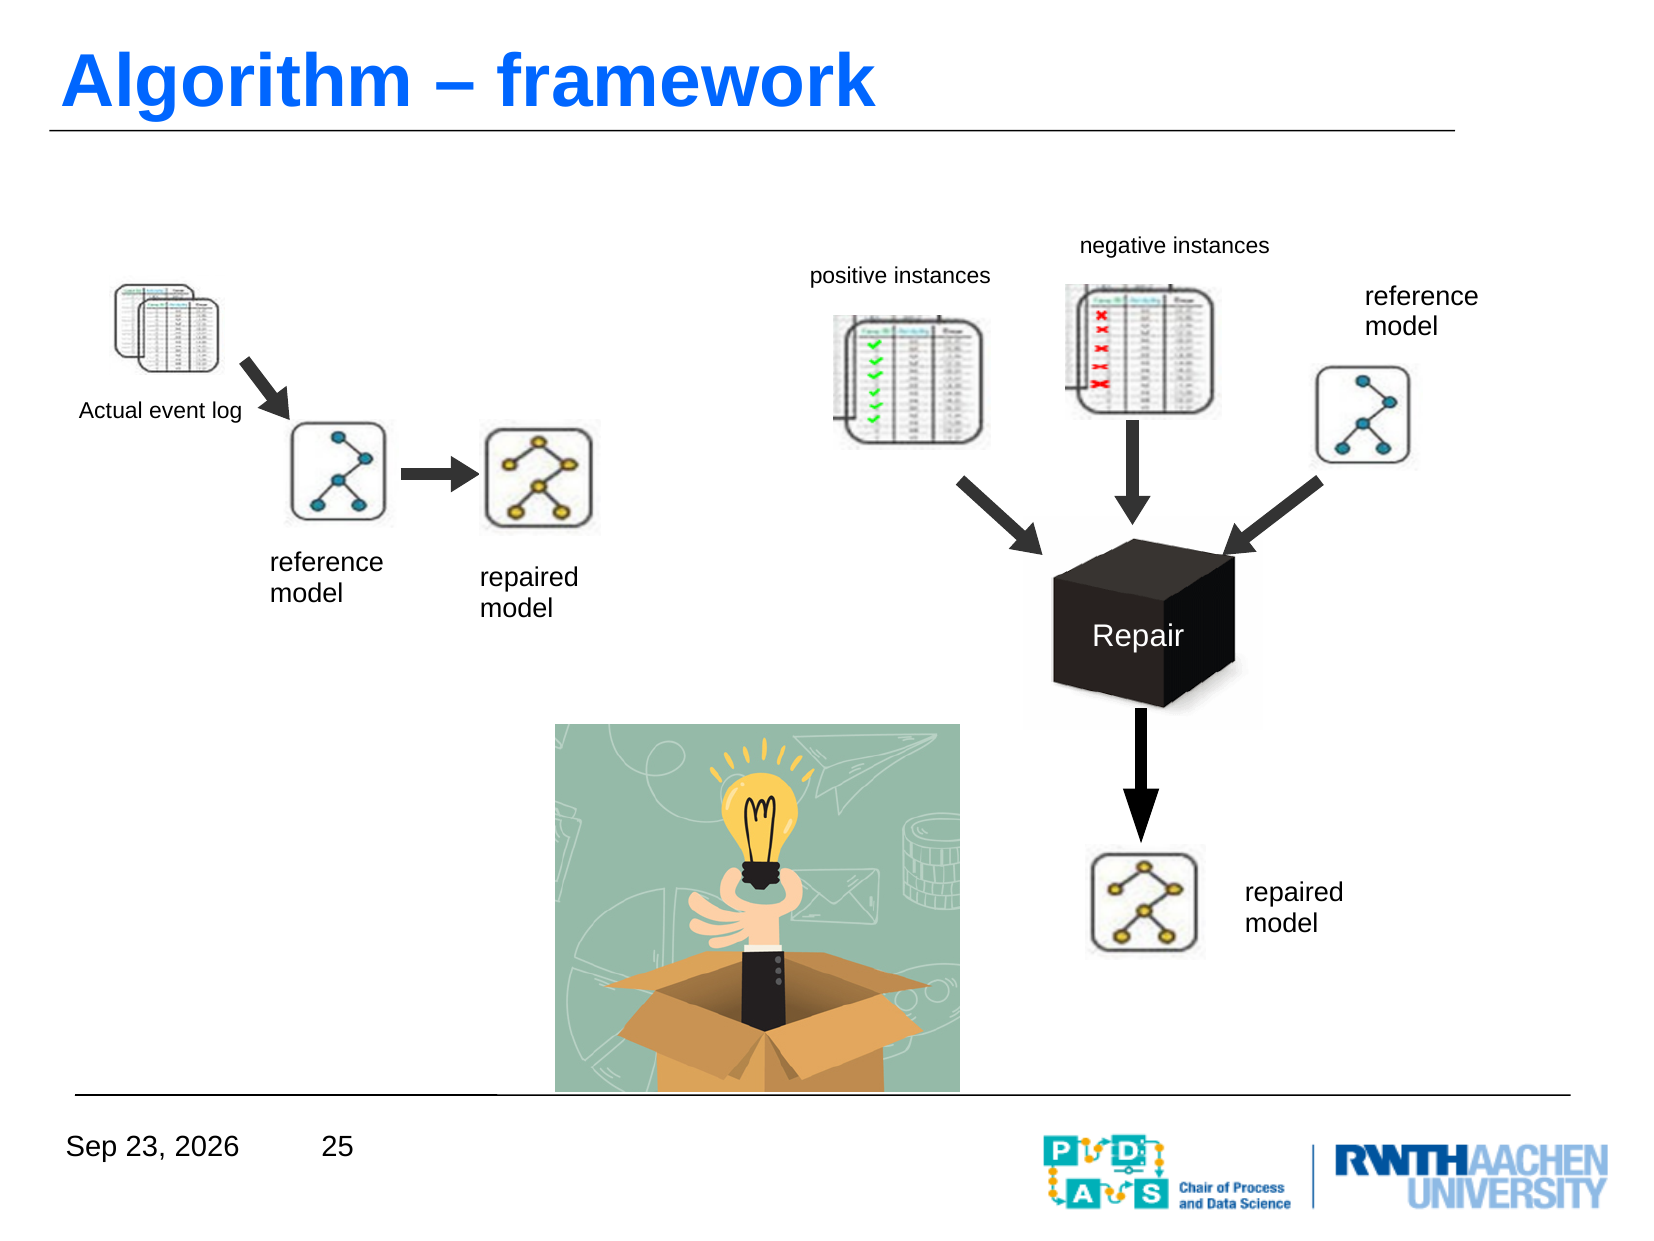

# Algorithm – framework
negative instances
positive instances
reference
model
Actual event log
reference
model
repaired
model
Repair
repaired
model